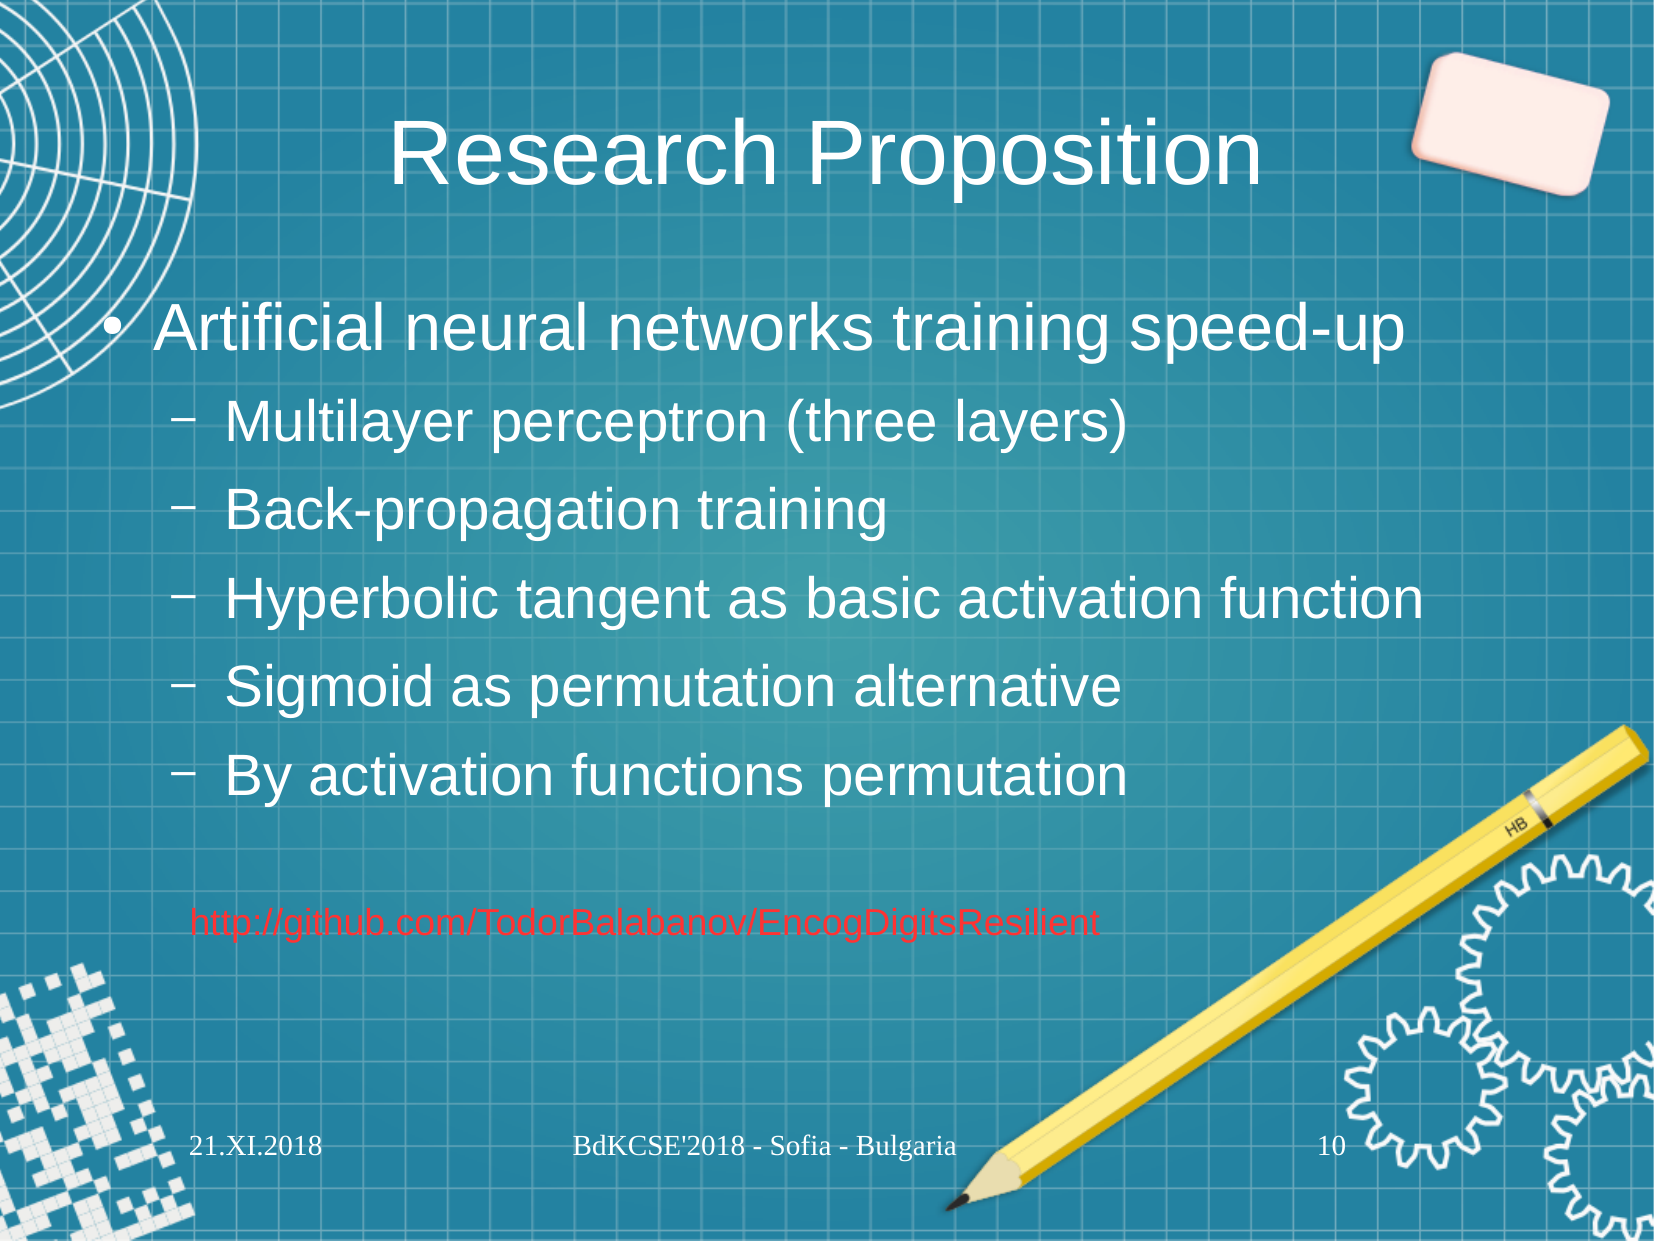

# Research Proposition
Artificial neural networks training speed-up
Multilayer perceptron (three layers)
Back-propagation training
Hyperbolic tangent as basic activation function
Sigmoid as permutation alternative
By activation functions permutation
http://github.com/TodorBalabanov/EncogDigitsResilient
21.XI.2018
BdKCSE'2018 - Sofia - Bulgaria
10